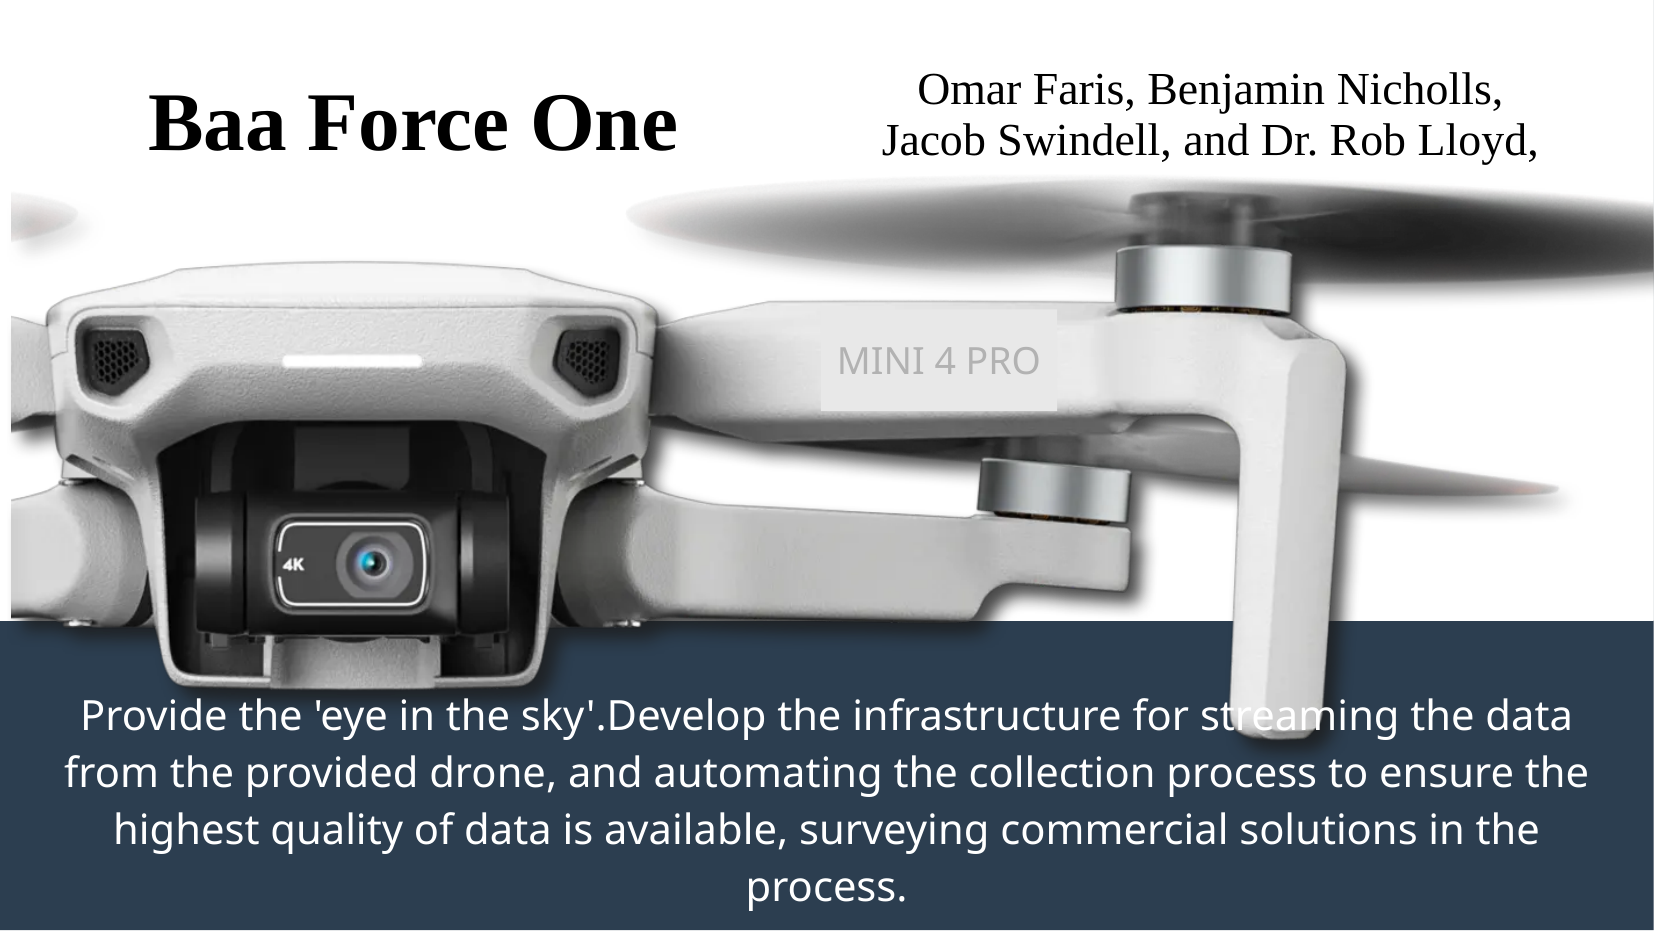

Omar Faris, Benjamin Nicholls,
Jacob Swindell, and Dr. Rob Lloyd,
# Baa Force One
MINI 4 PRO
Provide the 'eye in the sky'.Develop the infrastructure for streaming the data from the provided drone, and automating the collection process to ensure the highest quality of data is available, surveying commercial solutions in the process.